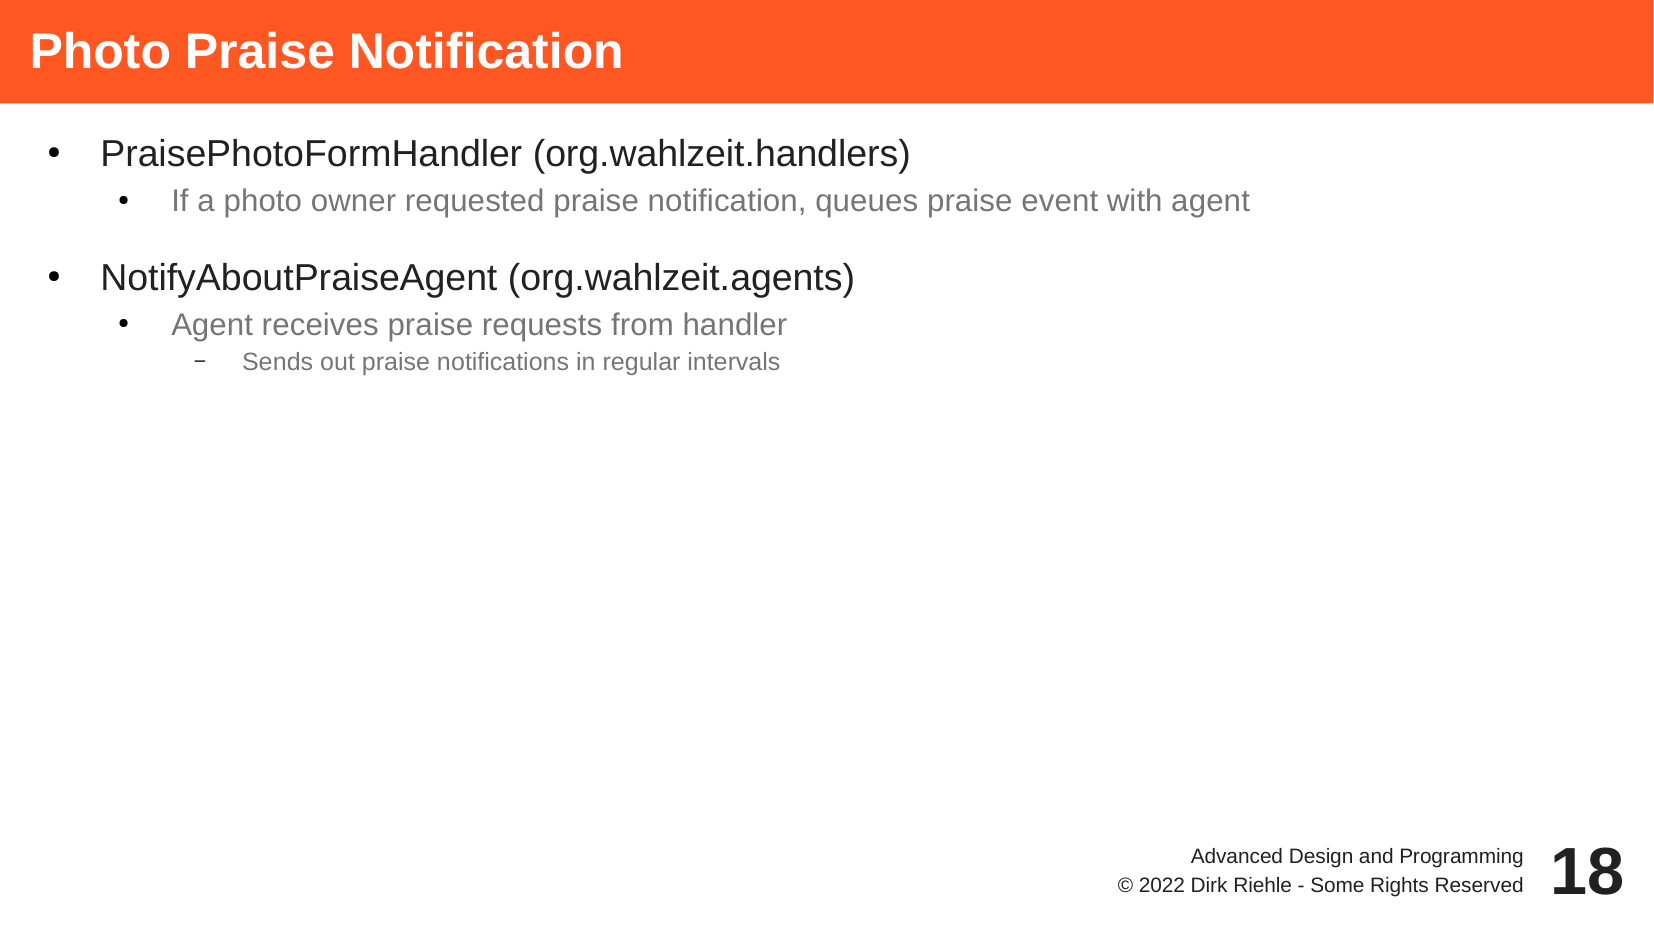

# Photo Praise Notification
PraisePhotoFormHandler (org.wahlzeit.handlers)
If a photo owner requested praise notification, queues praise event with agent
NotifyAboutPraiseAgent (org.wahlzeit.agents)
Agent receives praise requests from handler
Sends out praise notifications in regular intervals
Advanced Design and Programming
18
© 2022 Dirk Riehle - Some Rights Reserved